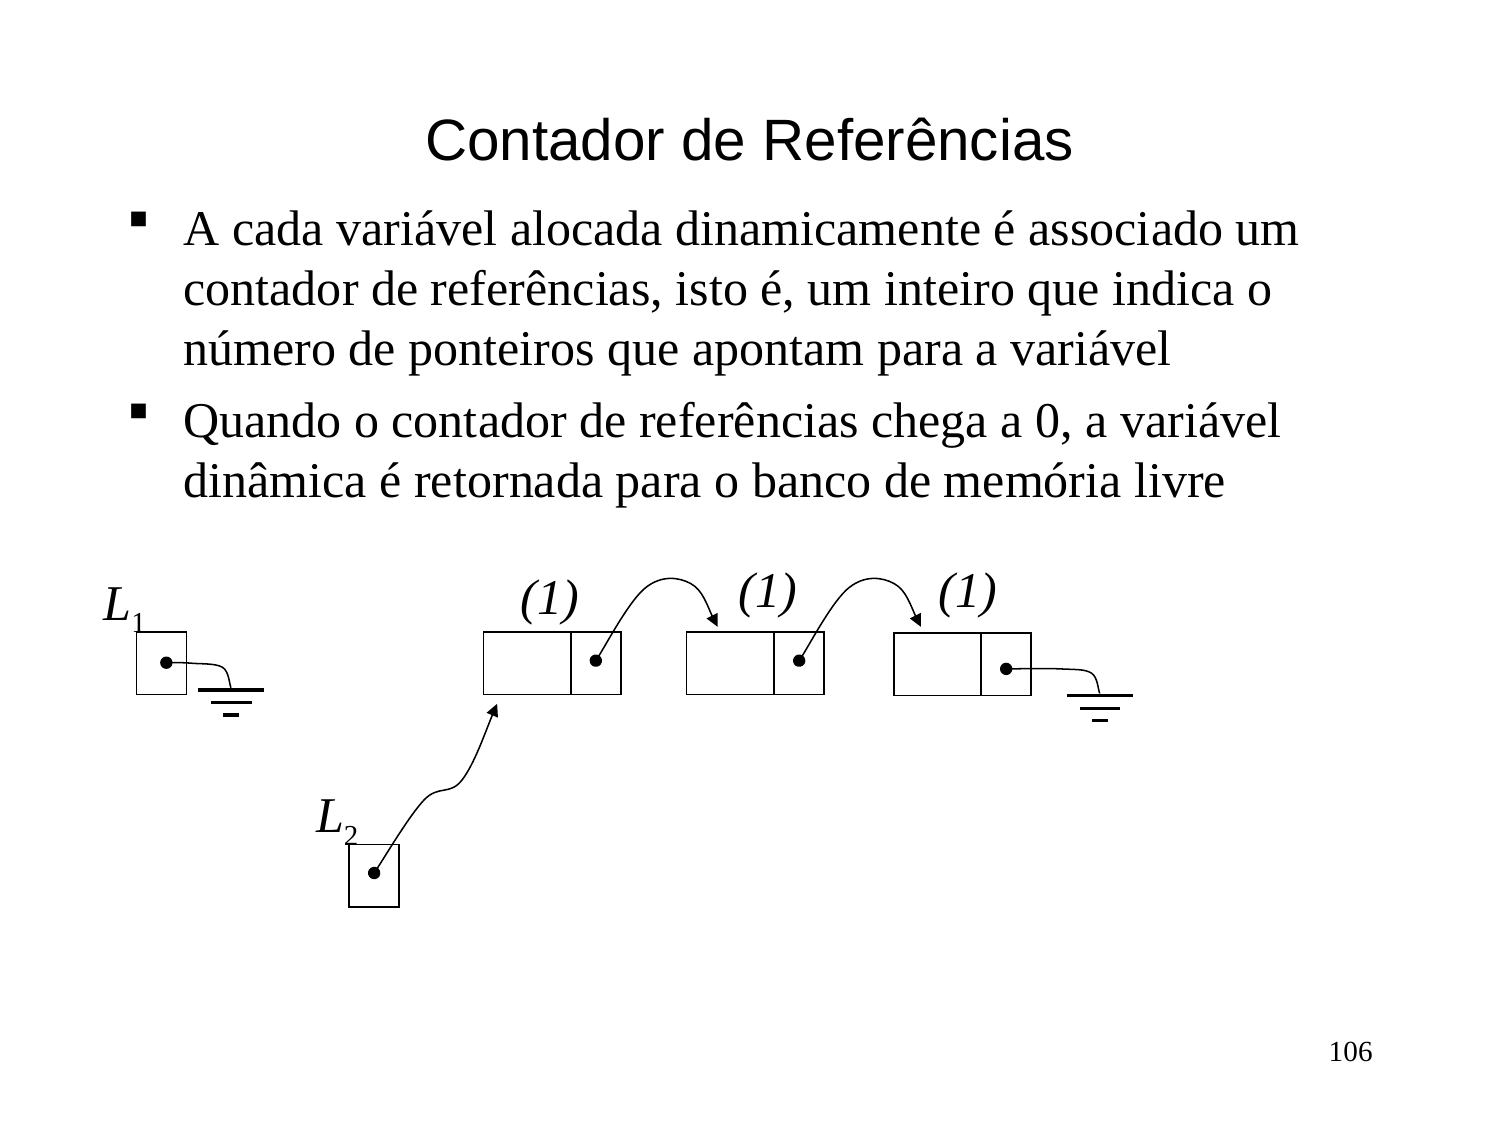

# Contador de Referências
A cada variável alocada dinamicamente é associado um contador de referências, isto é, um inteiro que indica o número de ponteiros que apontam para a variável
Quando o contador de referências chega a 0, a variável dinâmica é retornada para o banco de memória livre
(1)
(1)
(2)
(1)
L1
v
L2
L1  CriaNoLista (v, L1)
(1)
(1)
(1)
L1
L2
(1)
(1)
(2)
(0)
L1
v
L2
L1  Nulo
(1)
(1)
(1)
L1
(1)
(1)
(1)
L2
(1)
(1)
(2)
L1
(0)
(1)
(1)
L2
L2  L1
(1)
(1)
(2)
L1
(0)
(1)
L2
(1)
(1)
(2)
L1
(0)
L2
(1)
(1)
(2)
L1
L2
106